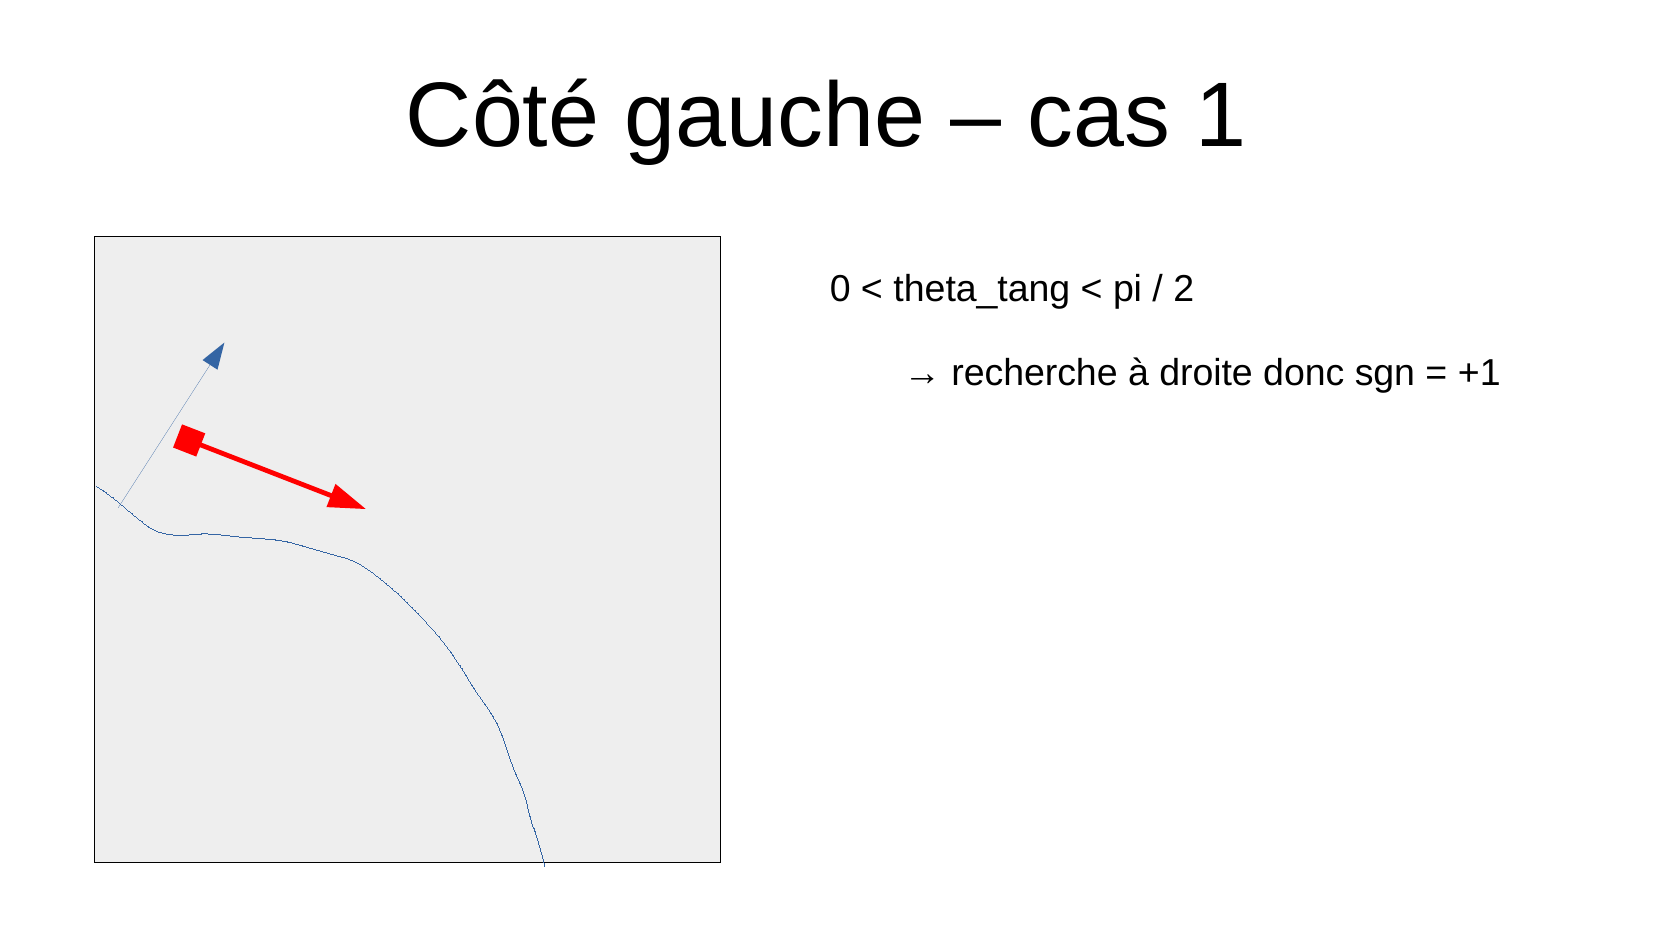

# Côté gauche – cas 1
0 < theta_tang < pi / 2
	→ recherche à droite donc sgn = +1